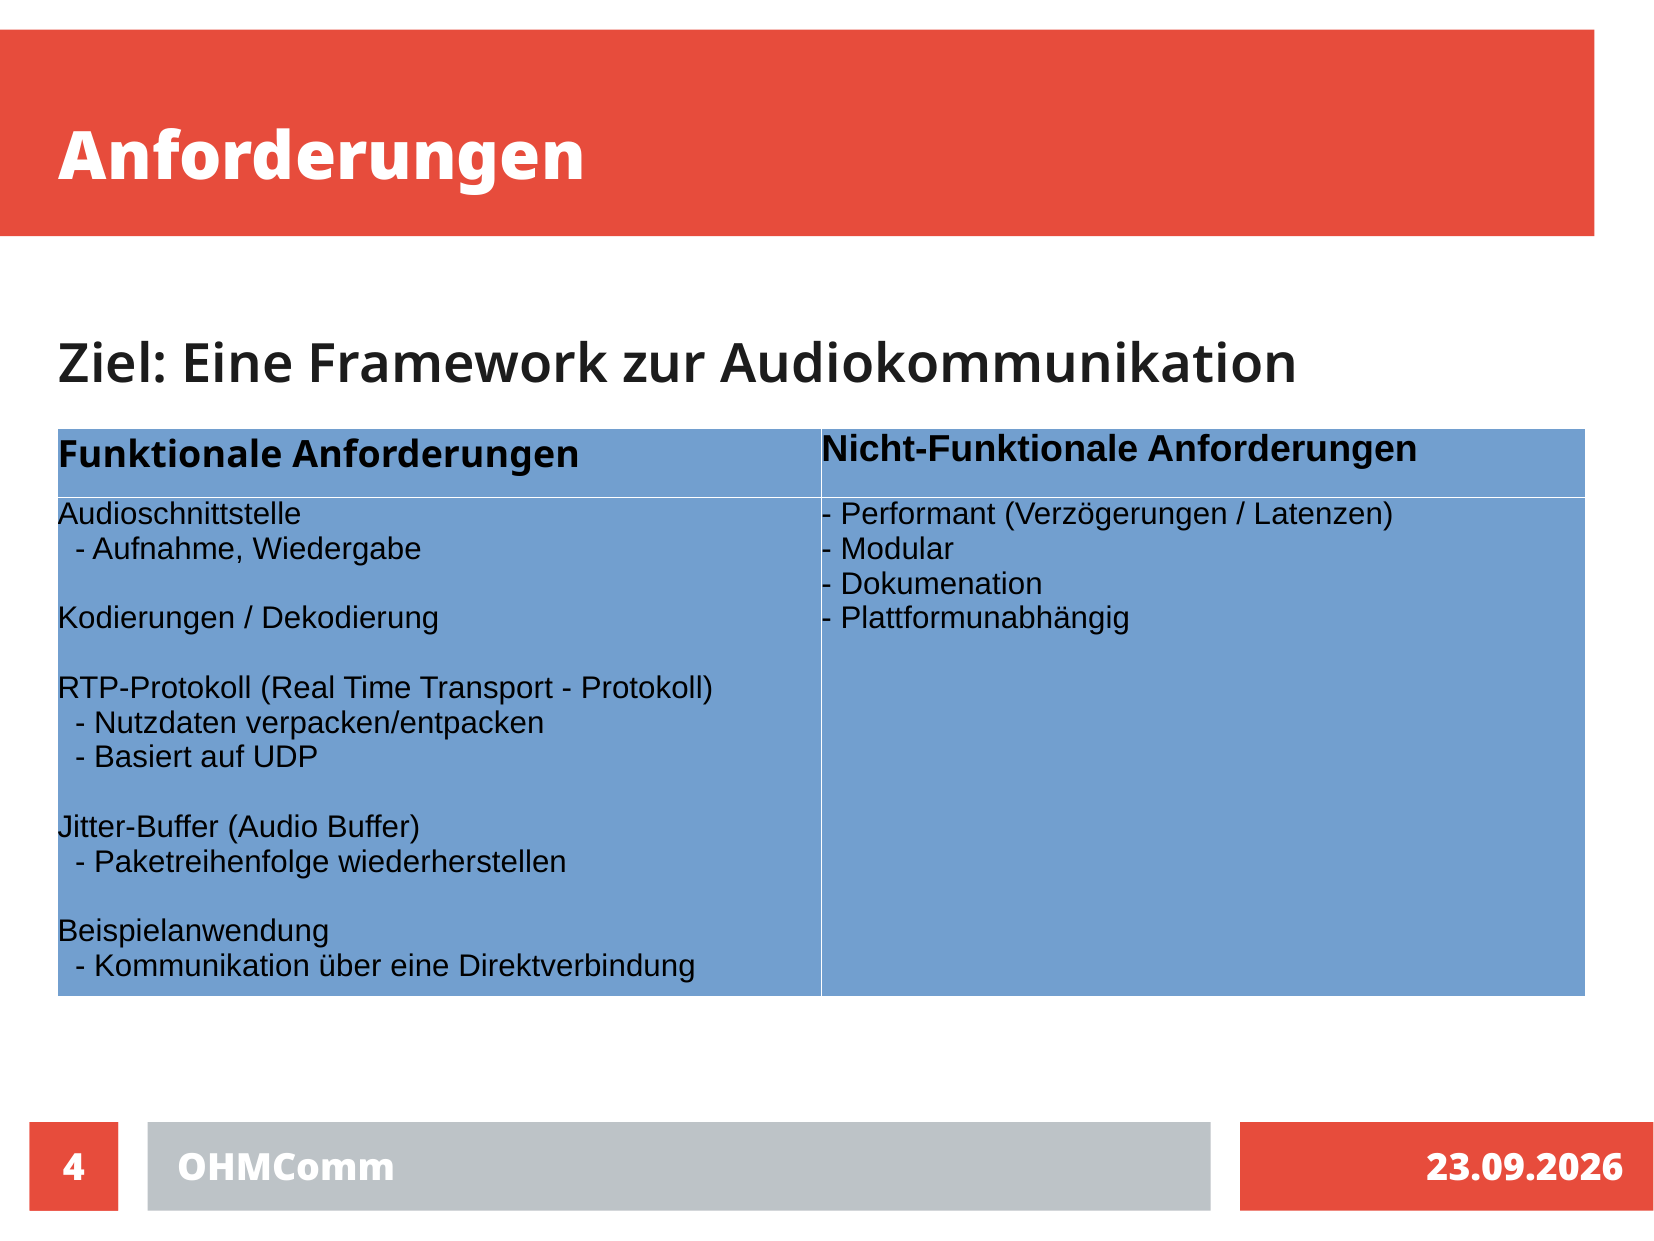

# Anforderungen
Ziel: Eine Framework zur Audiokommunikation
| Funktionale Anforderungen | Nicht-Funktionale Anforderungen |
| --- | --- |
| Audioschnittstelle - Aufnahme, Wiedergabe Kodierungen / Dekodierung RTP-Protokoll (Real Time Transport - Protokoll) - Nutzdaten verpacken/entpacken - Basiert auf UDP Jitter-Buffer (Audio Buffer) - Paketreihenfolge wiederherstellen Beispielanwendung - Kommunikation über eine Direktverbindung | - Performant (Verzögerungen / Latenzen) - Modular - Dokumenation - Plattformunabhängig |
4
OHMComm